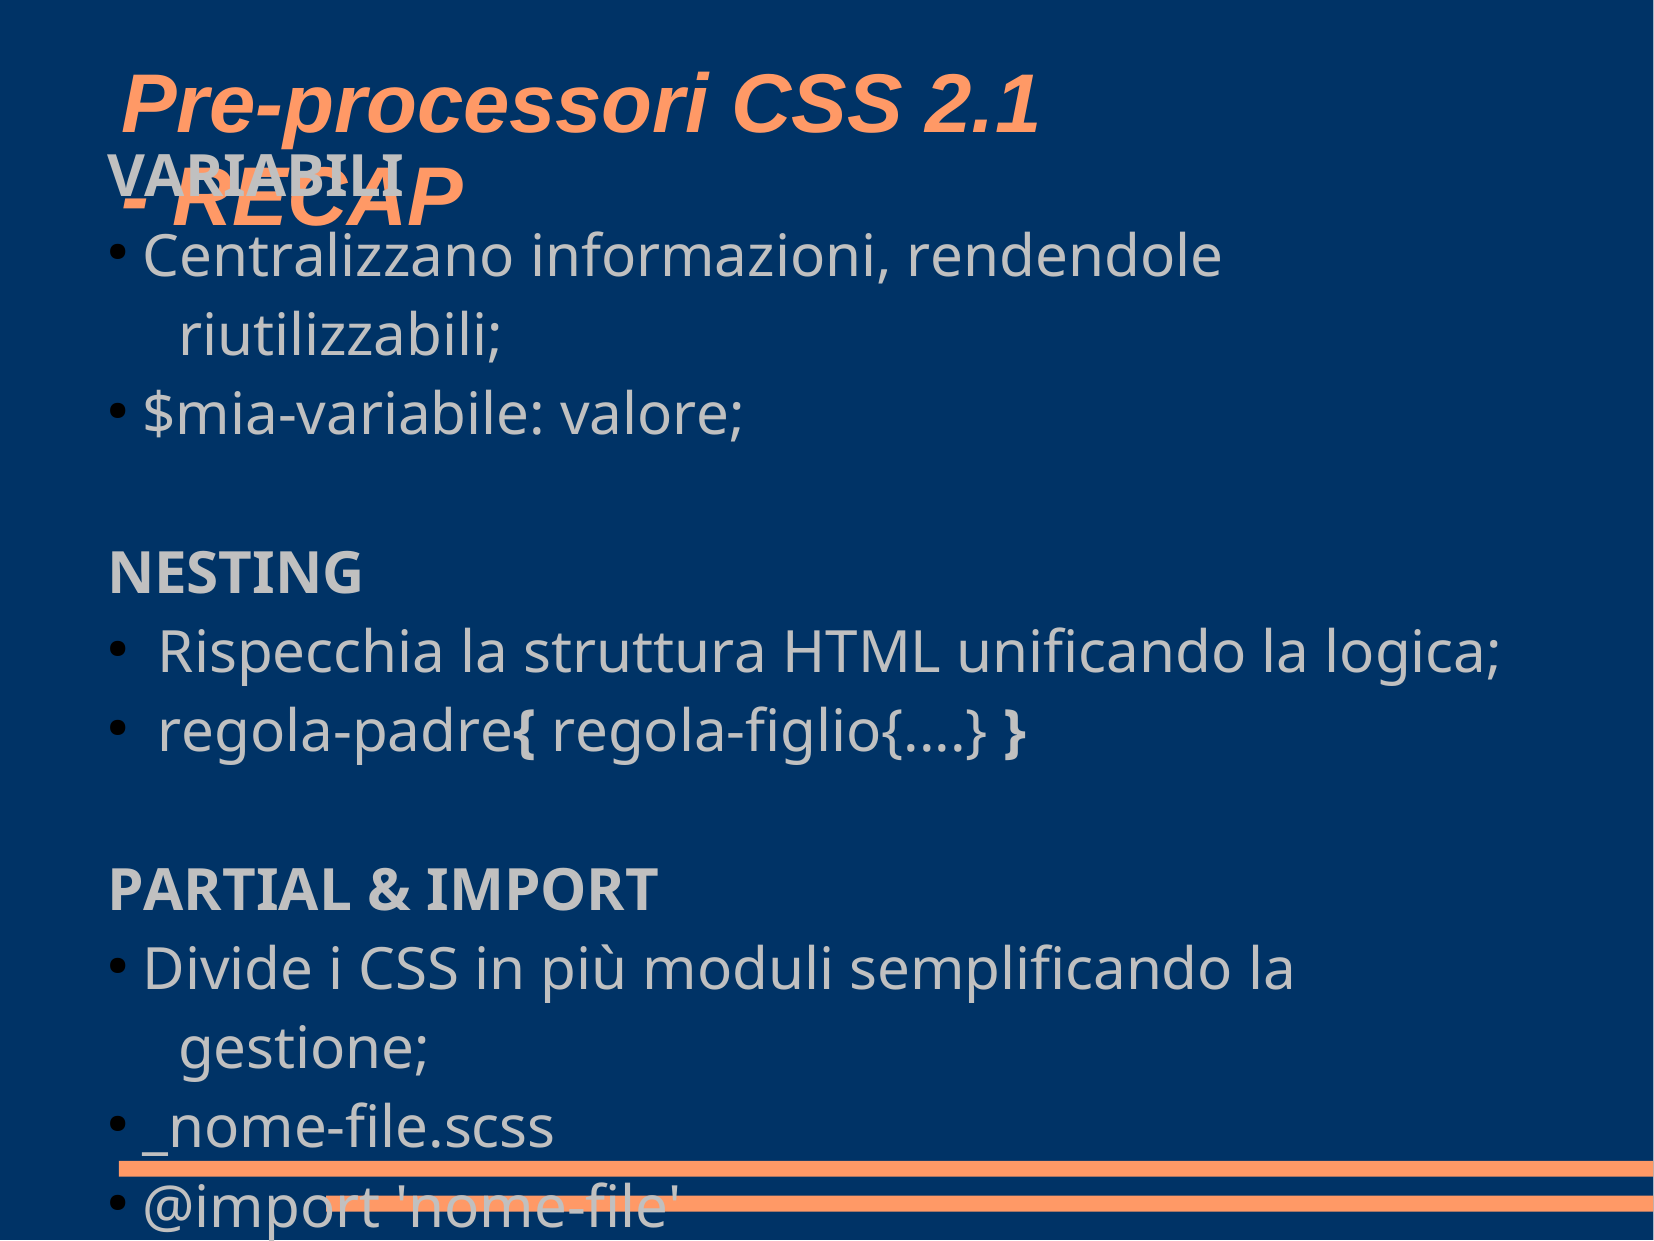

# Pre-processori CSS 2.1 - RECAP
VARIABILI
Centralizzano informazioni, rendendole riutilizzabili;
$mia-variabile: valore;
NESTING
 Rispecchia la struttura HTML unificando la logica;
 regola-padre{ regola-figlio{....} }
PARTIAL & IMPORT
Divide i CSS in più moduli semplificando la gestione;
_nome-file.scss
@import 'nome-file'